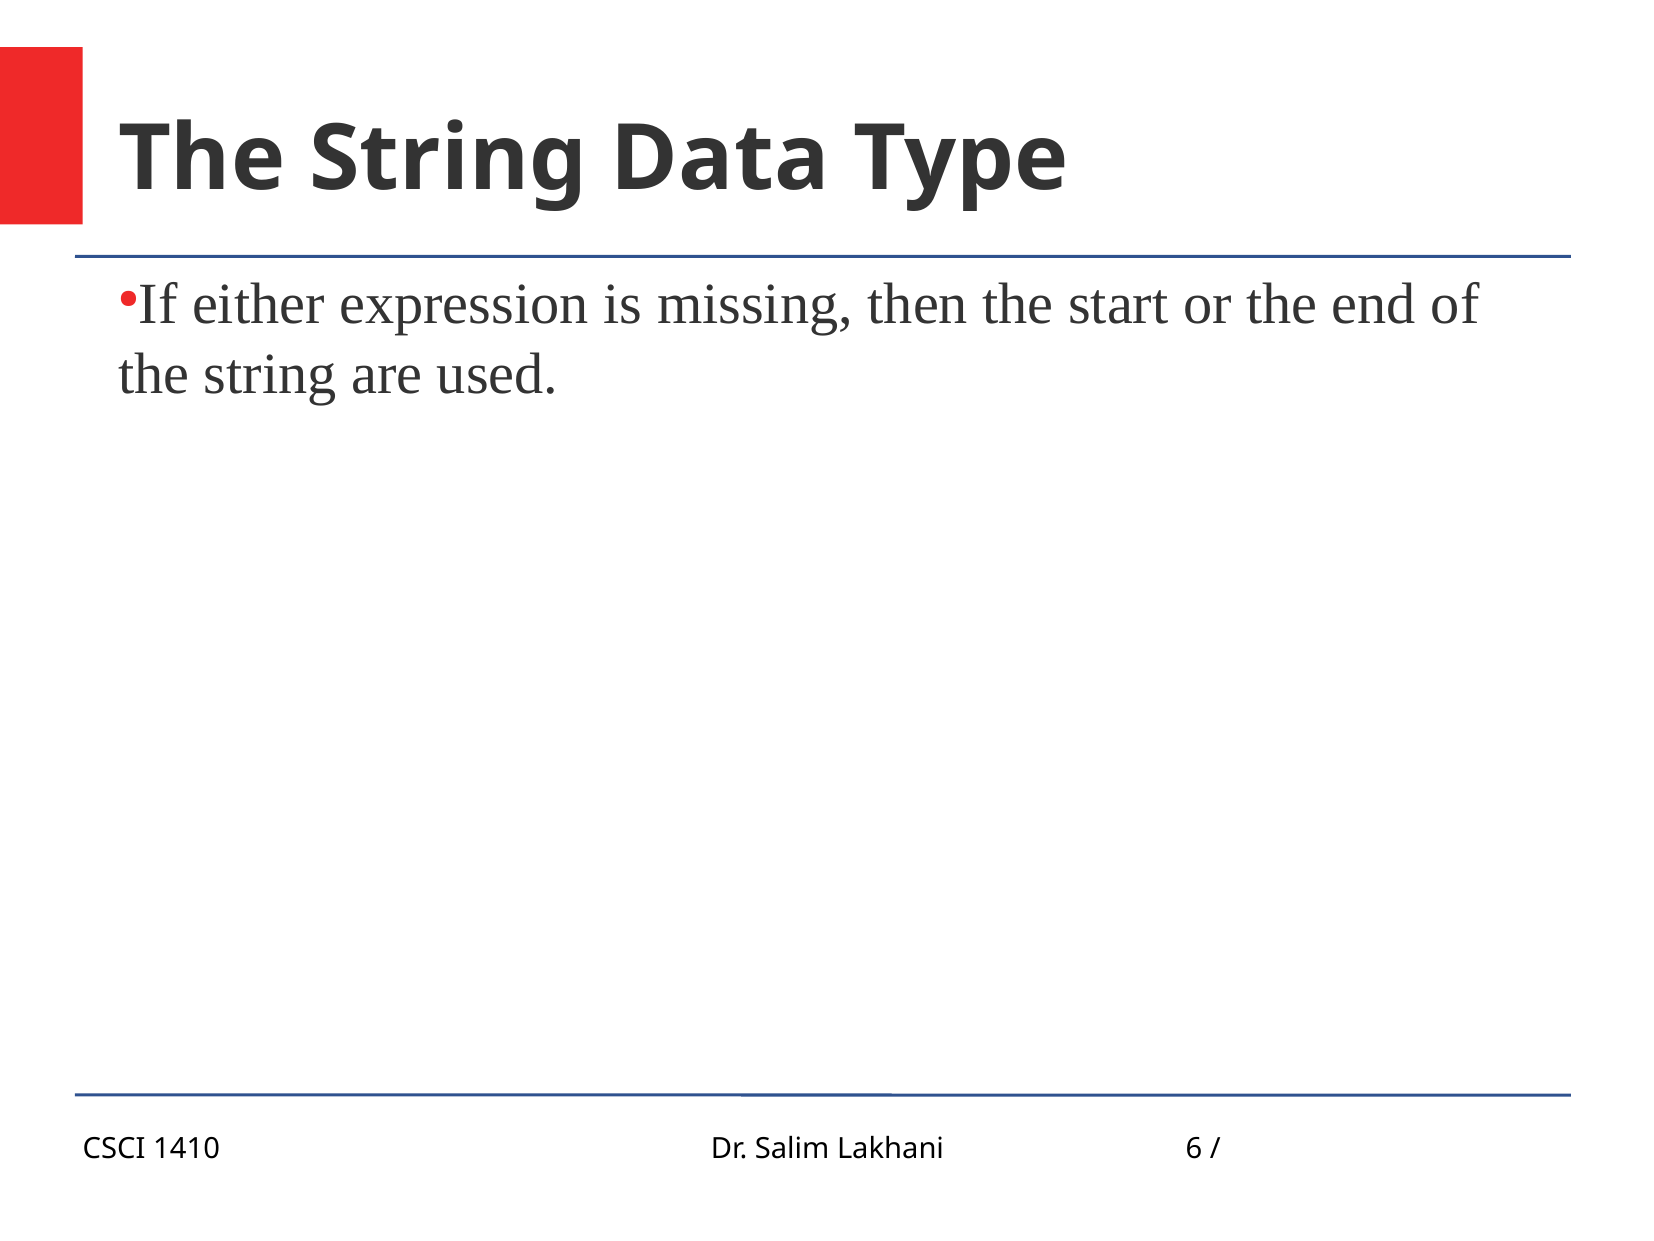

# The String Data Type
If either expression is missing, then the start or the end of the string are used.
CSCI 1410
Dr. Salim Lakhani